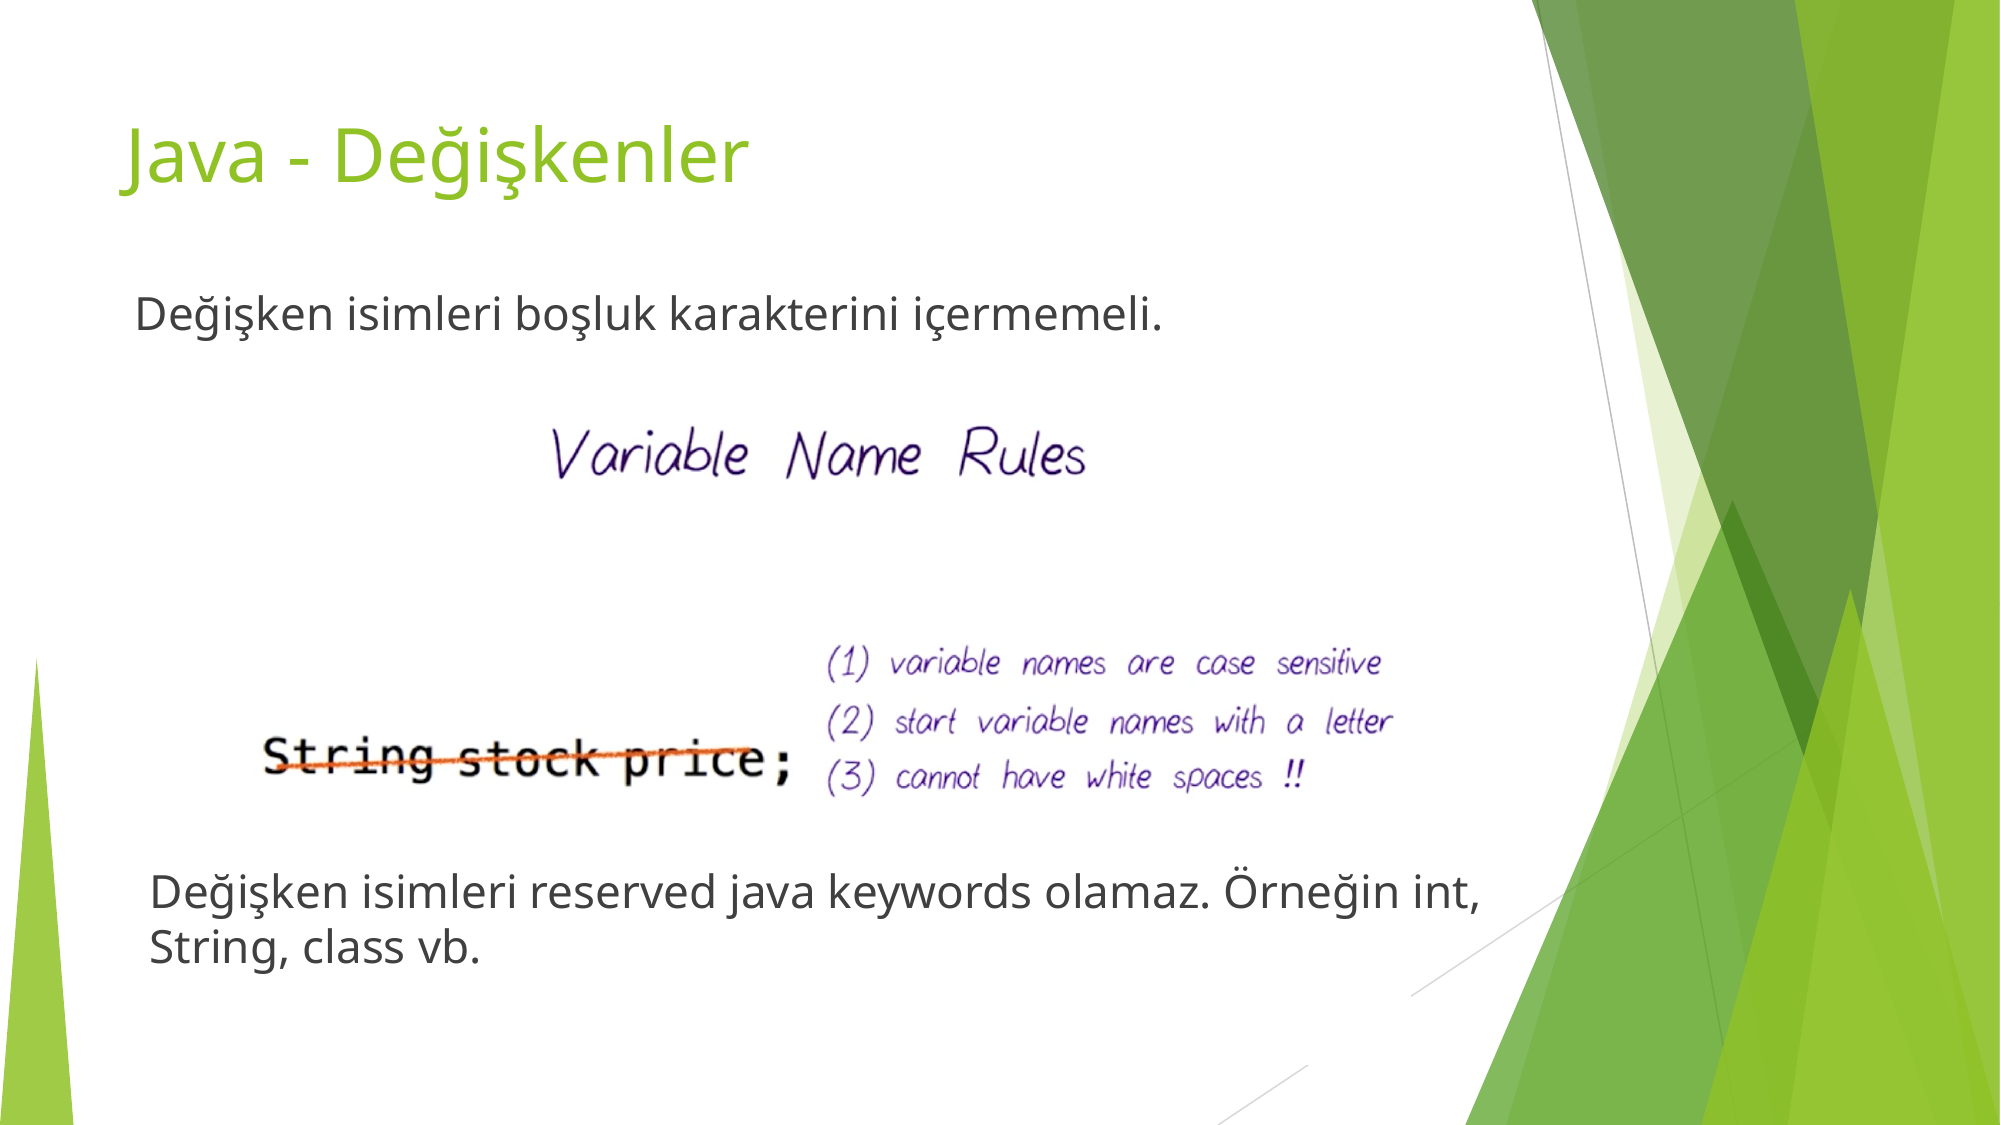

# Java - Değişkenler
Değişken isimleri boşluk karakterini içermemeli.
Değişken isimleri reserved java keywords olamaz. Örneğin int, String, class vb.